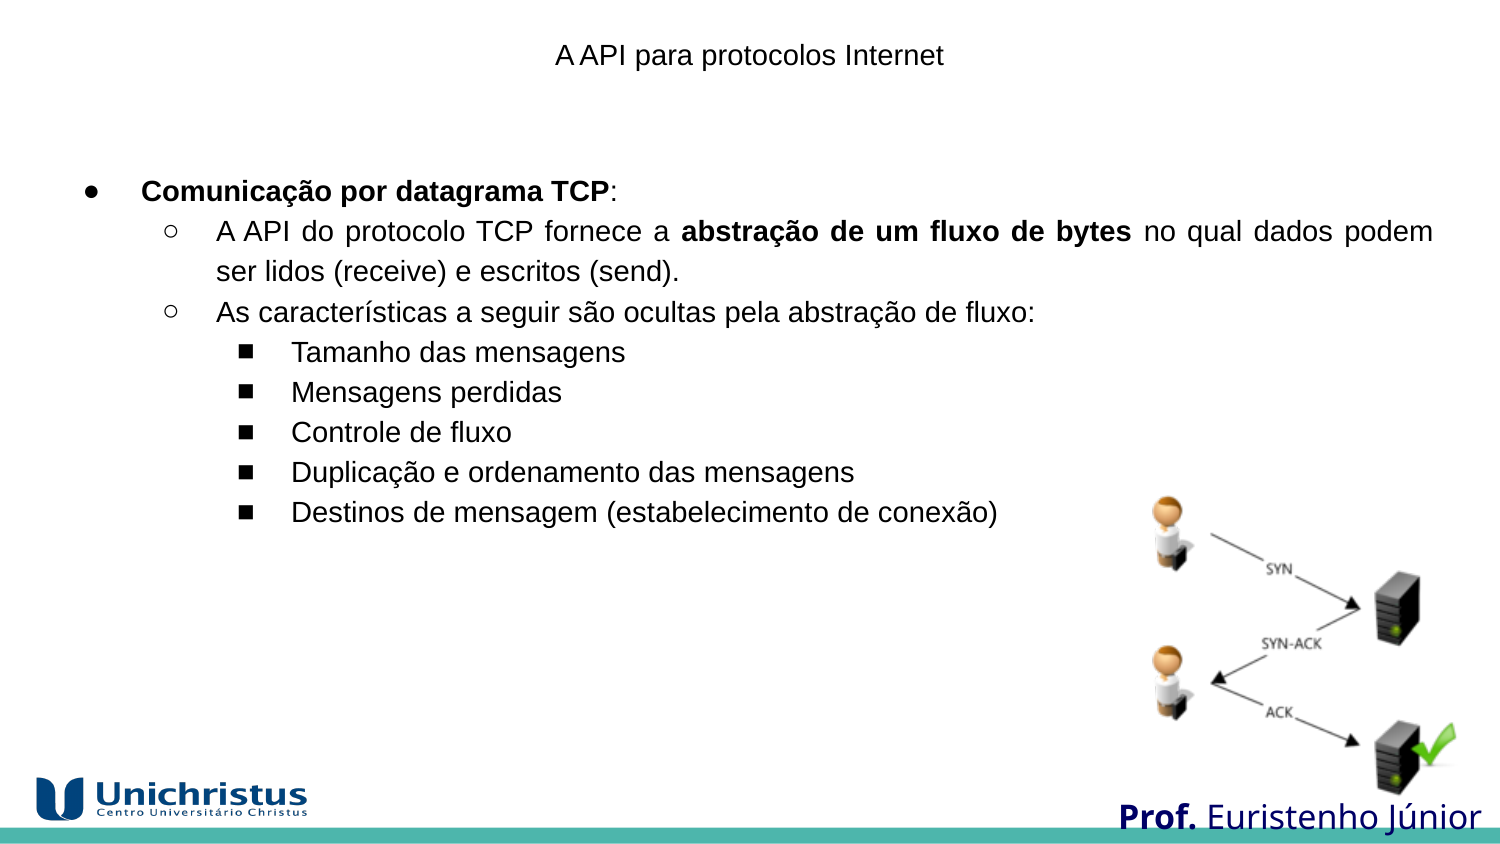

# A API para protocolos Internet
Comunicação por datagrama TCP:
A API do protocolo TCP fornece a abstração de um fluxo de bytes no qual dados podem ser lidos (receive) e escritos (send).
As características a seguir são ocultas pela abstração de fluxo:
Tamanho das mensagens
Mensagens perdidas
Controle de fluxo
Duplicação e ordenamento das mensagens
Destinos de mensagem (estabelecimento de conexão)